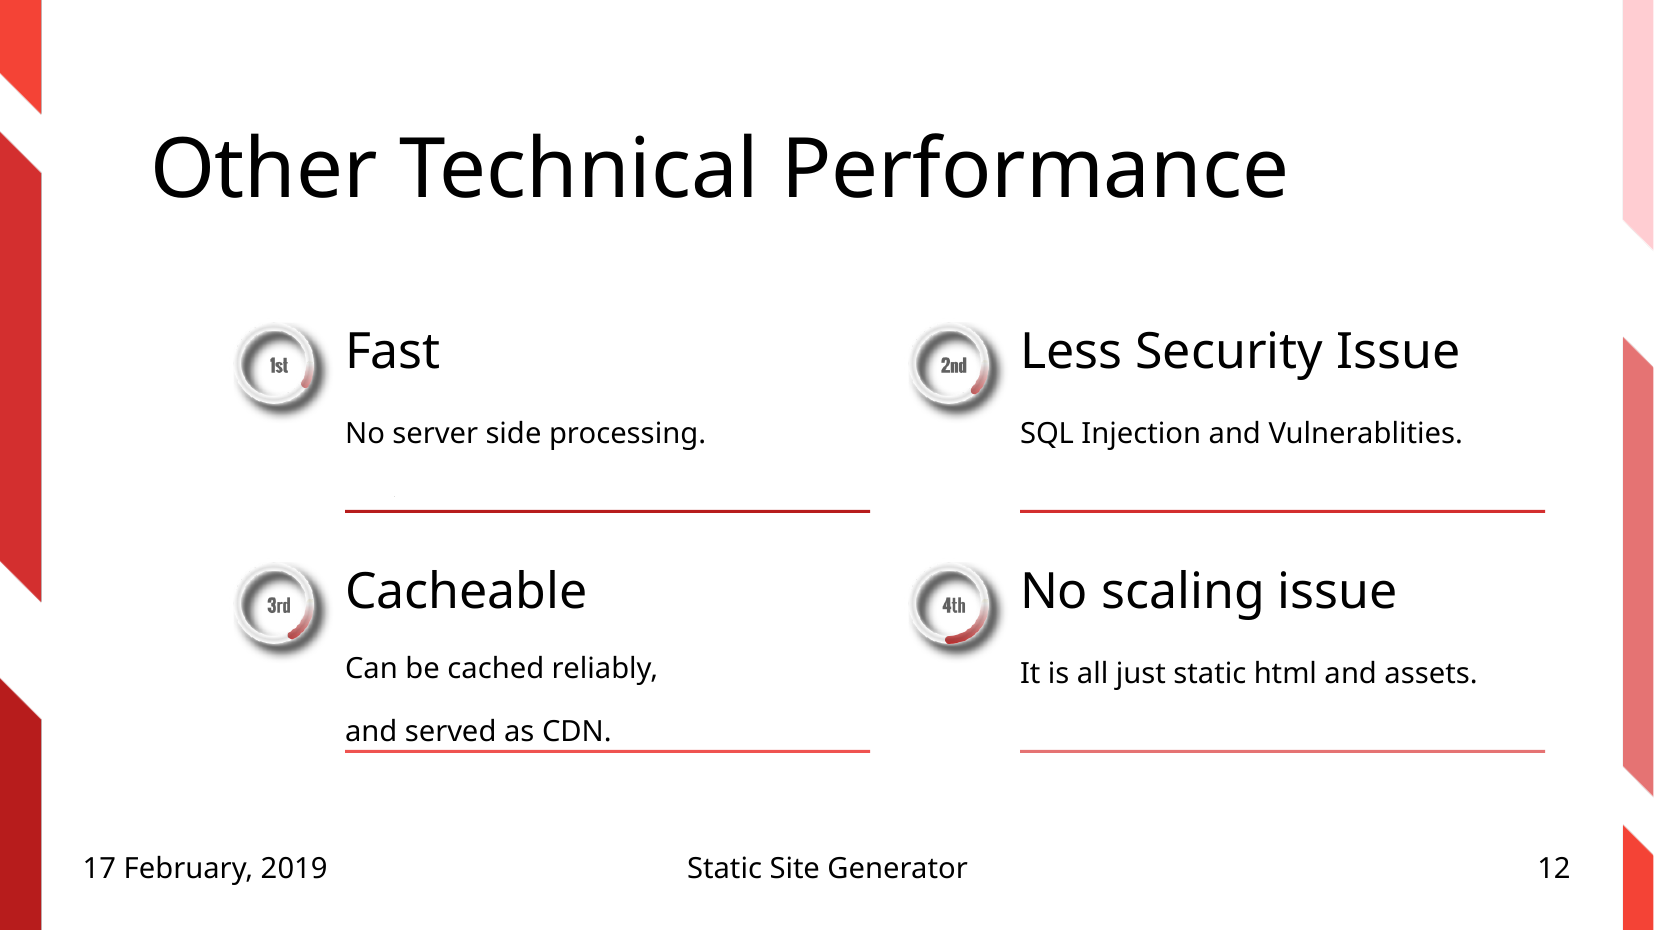

# Other Technical Performance
Fast
No server side processing.
Less Security Issue
SQL Injection and Vulnerablities.
Cacheable
Can be cached reliably,
and served as CDN.
No scaling issue
It is all just static html and assets.
17 February, 2019
Static Site Generator
12